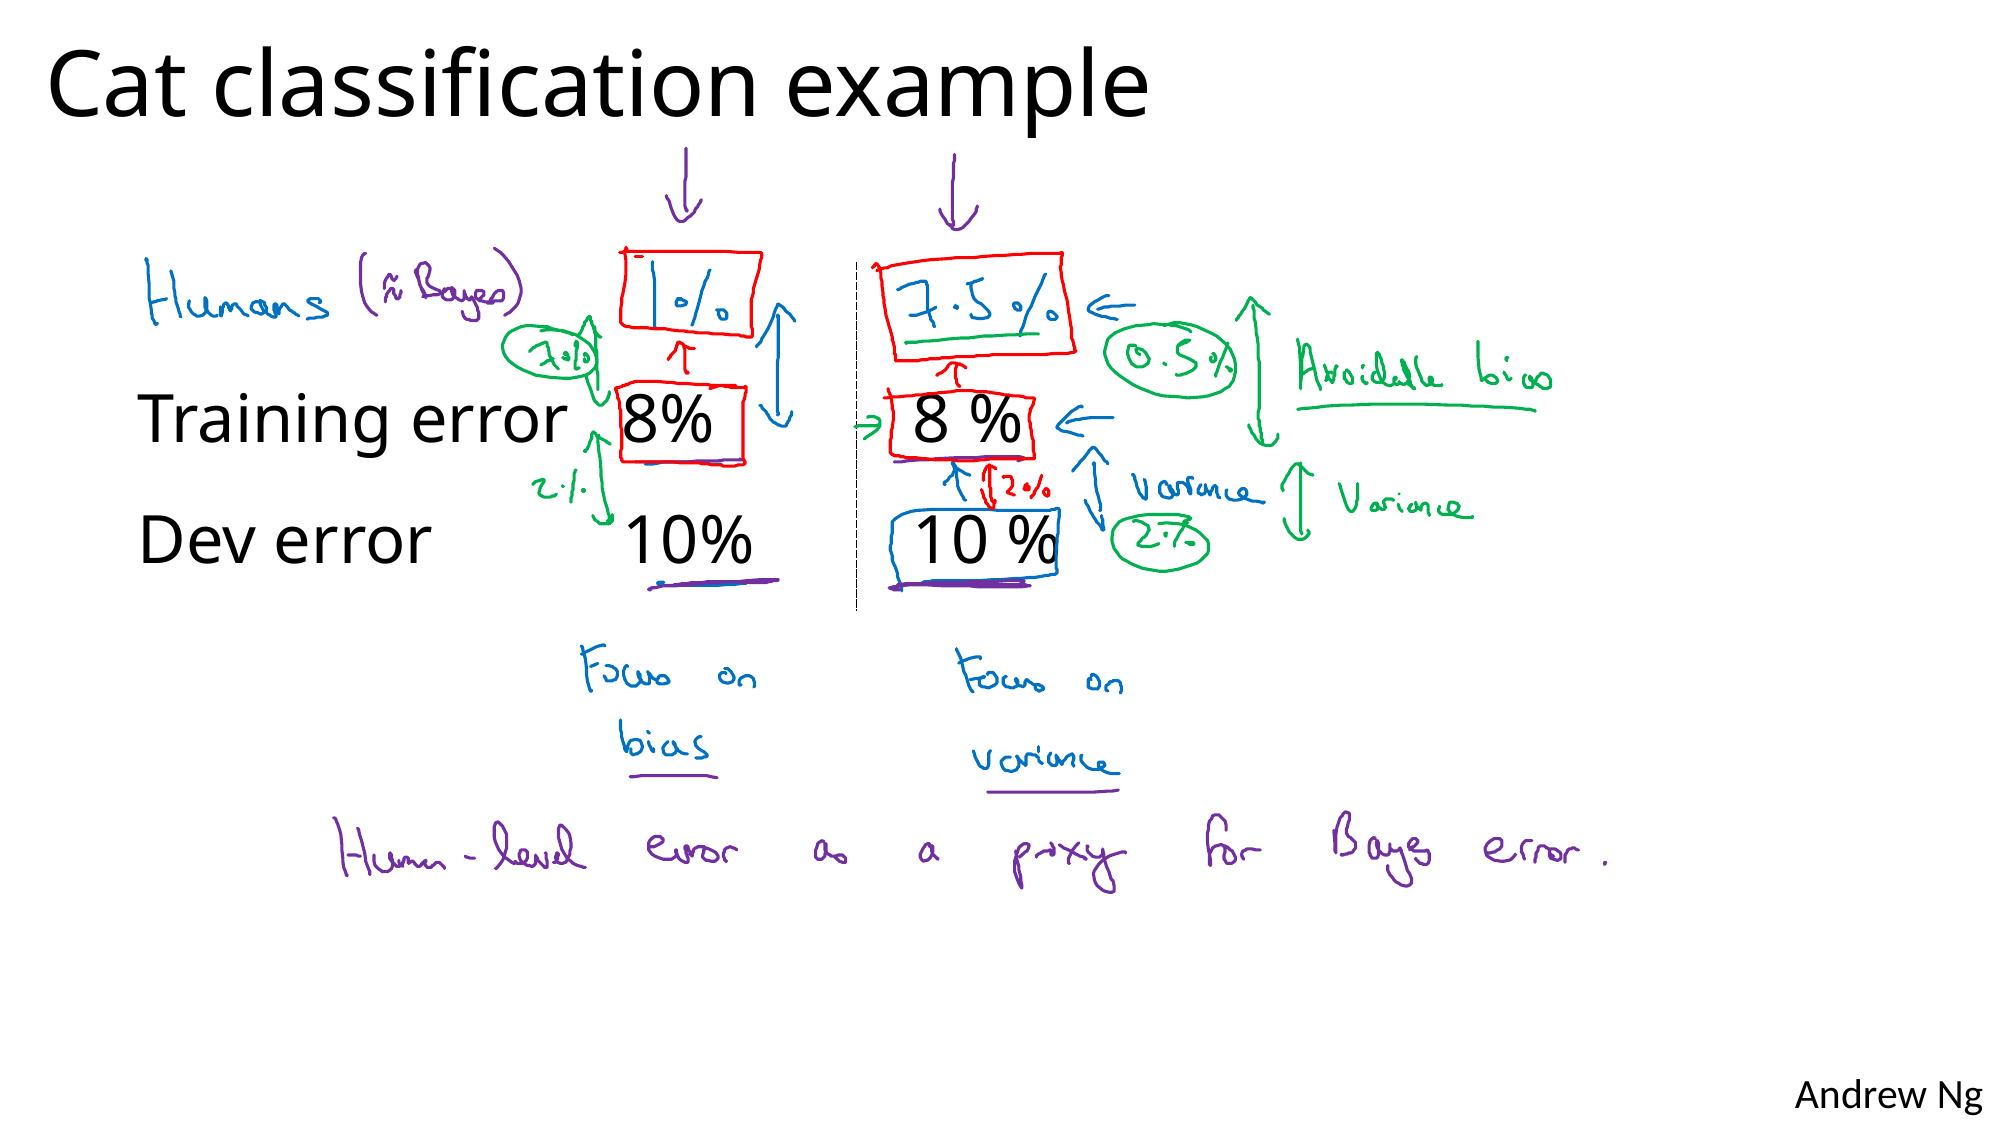

# Cat classification example
8 %
10 %
Training error 8%
Dev error 10%